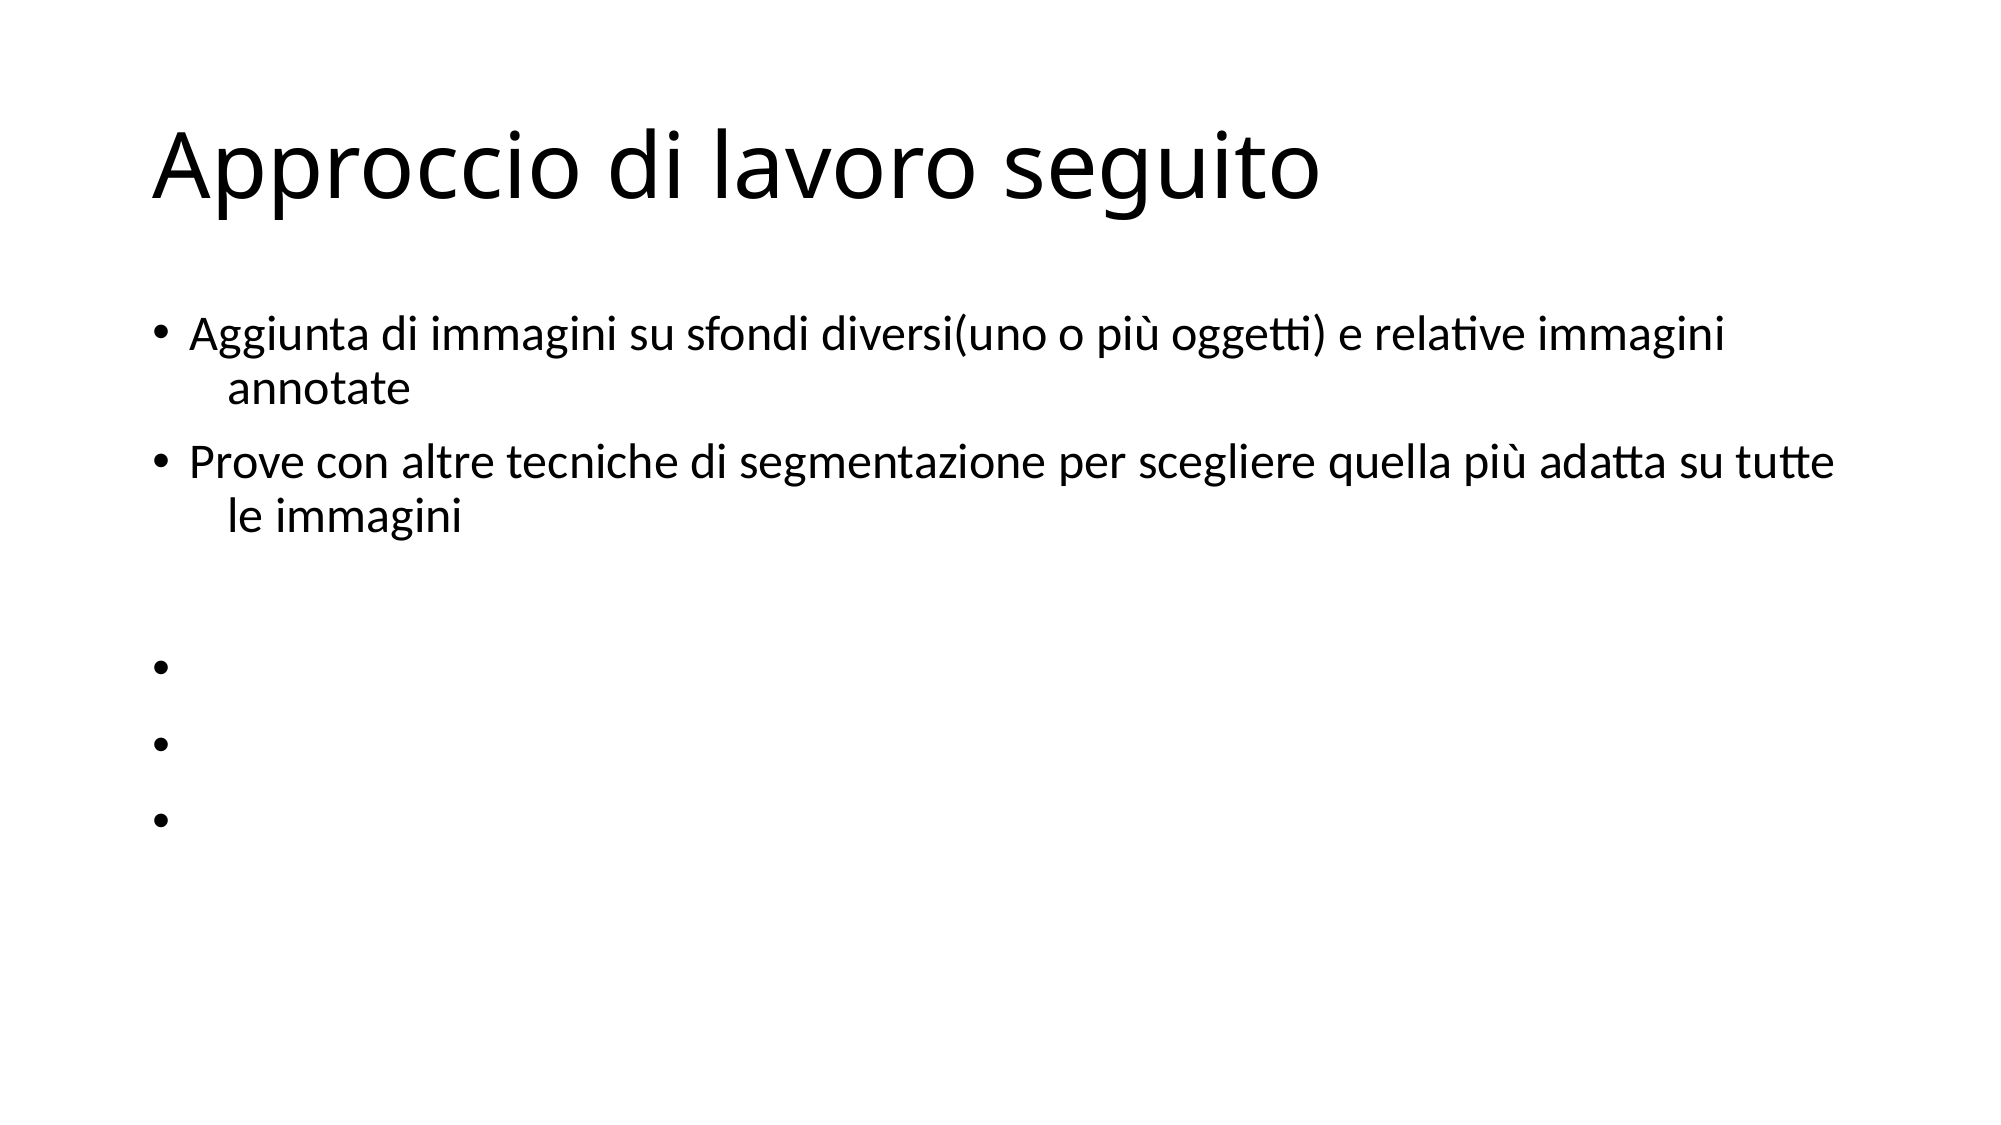

# Approccio di lavoro seguito
Aggiunta di immagini su sfondi diversi(uno o più oggetti) e relative immagini annotate
Prove con altre tecniche di segmentazione per scegliere quella più adatta su tutte le immagini